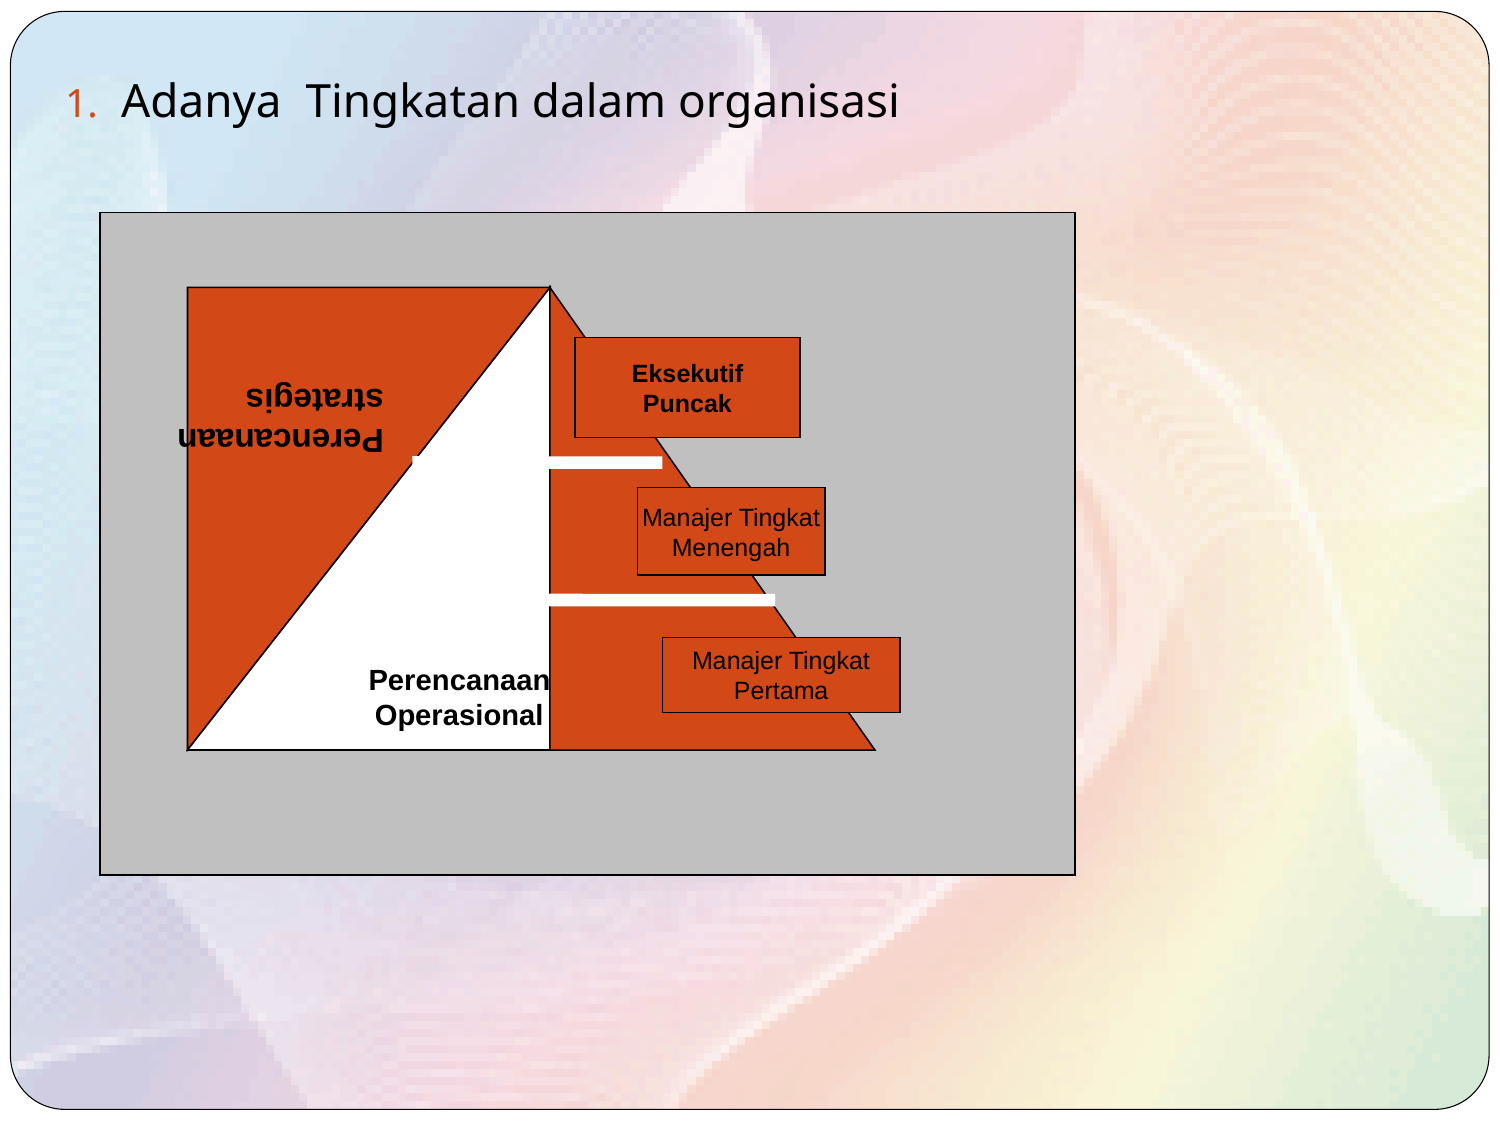

# Adanya Tingkatan dalam organisasi
Perencanaan
strategis
Perencanaan
Operasional
Eksekutif
Puncak
Manajer Tingkat
Menengah
Manajer Tingkat
Pertama